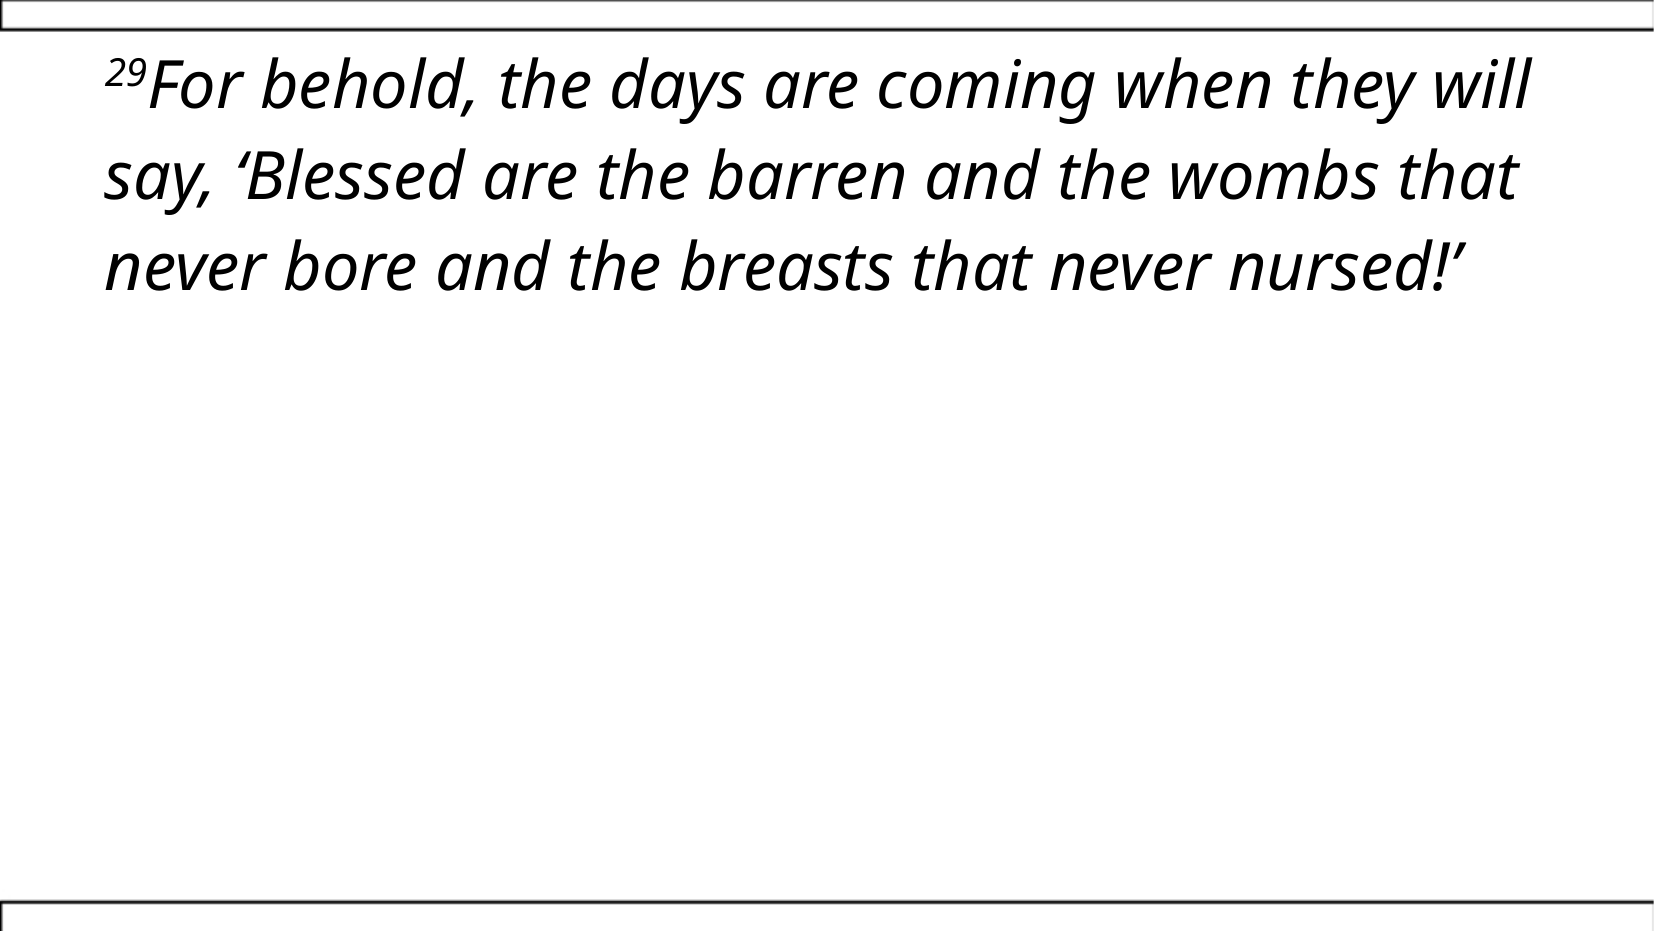

29For behold, the days are coming when they will say, ‘Blessed are the barren and the wombs that never bore and the breasts that never nursed!’